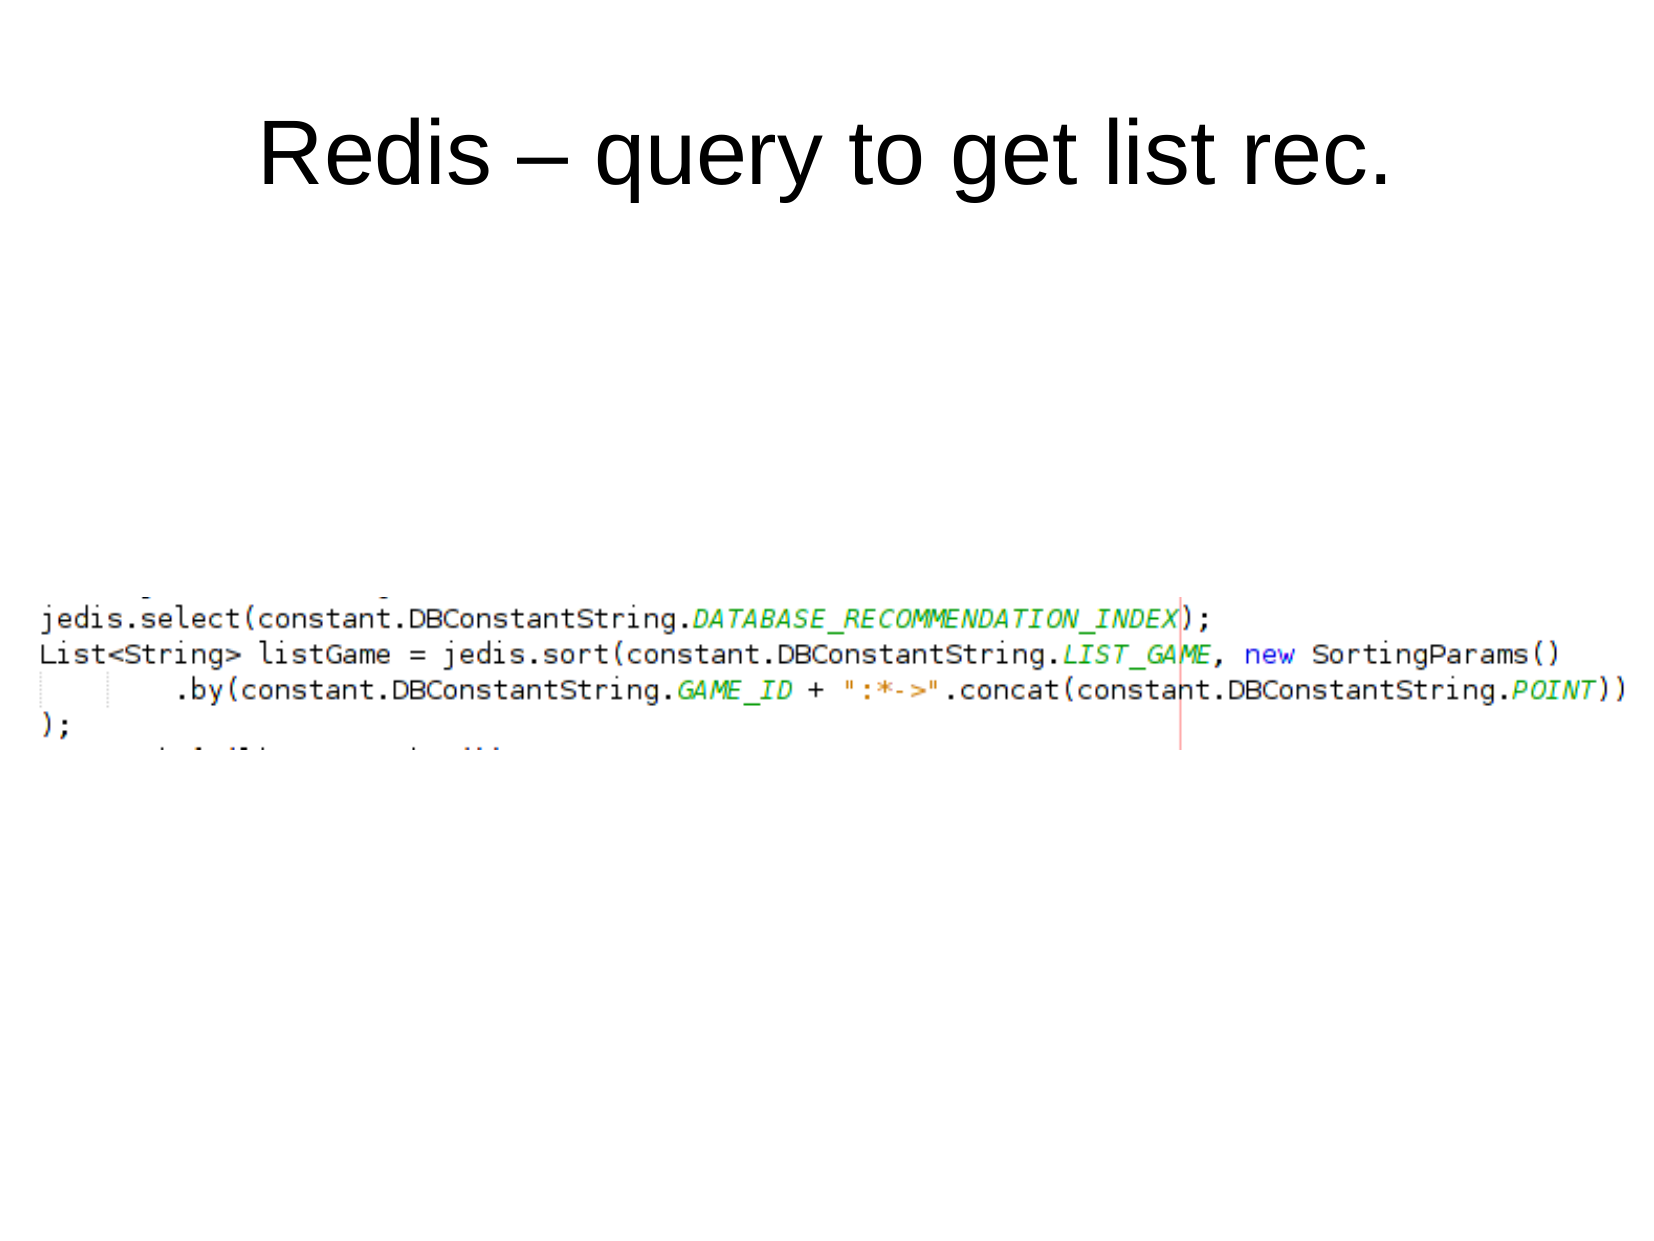

# Redis – query to get list rec.